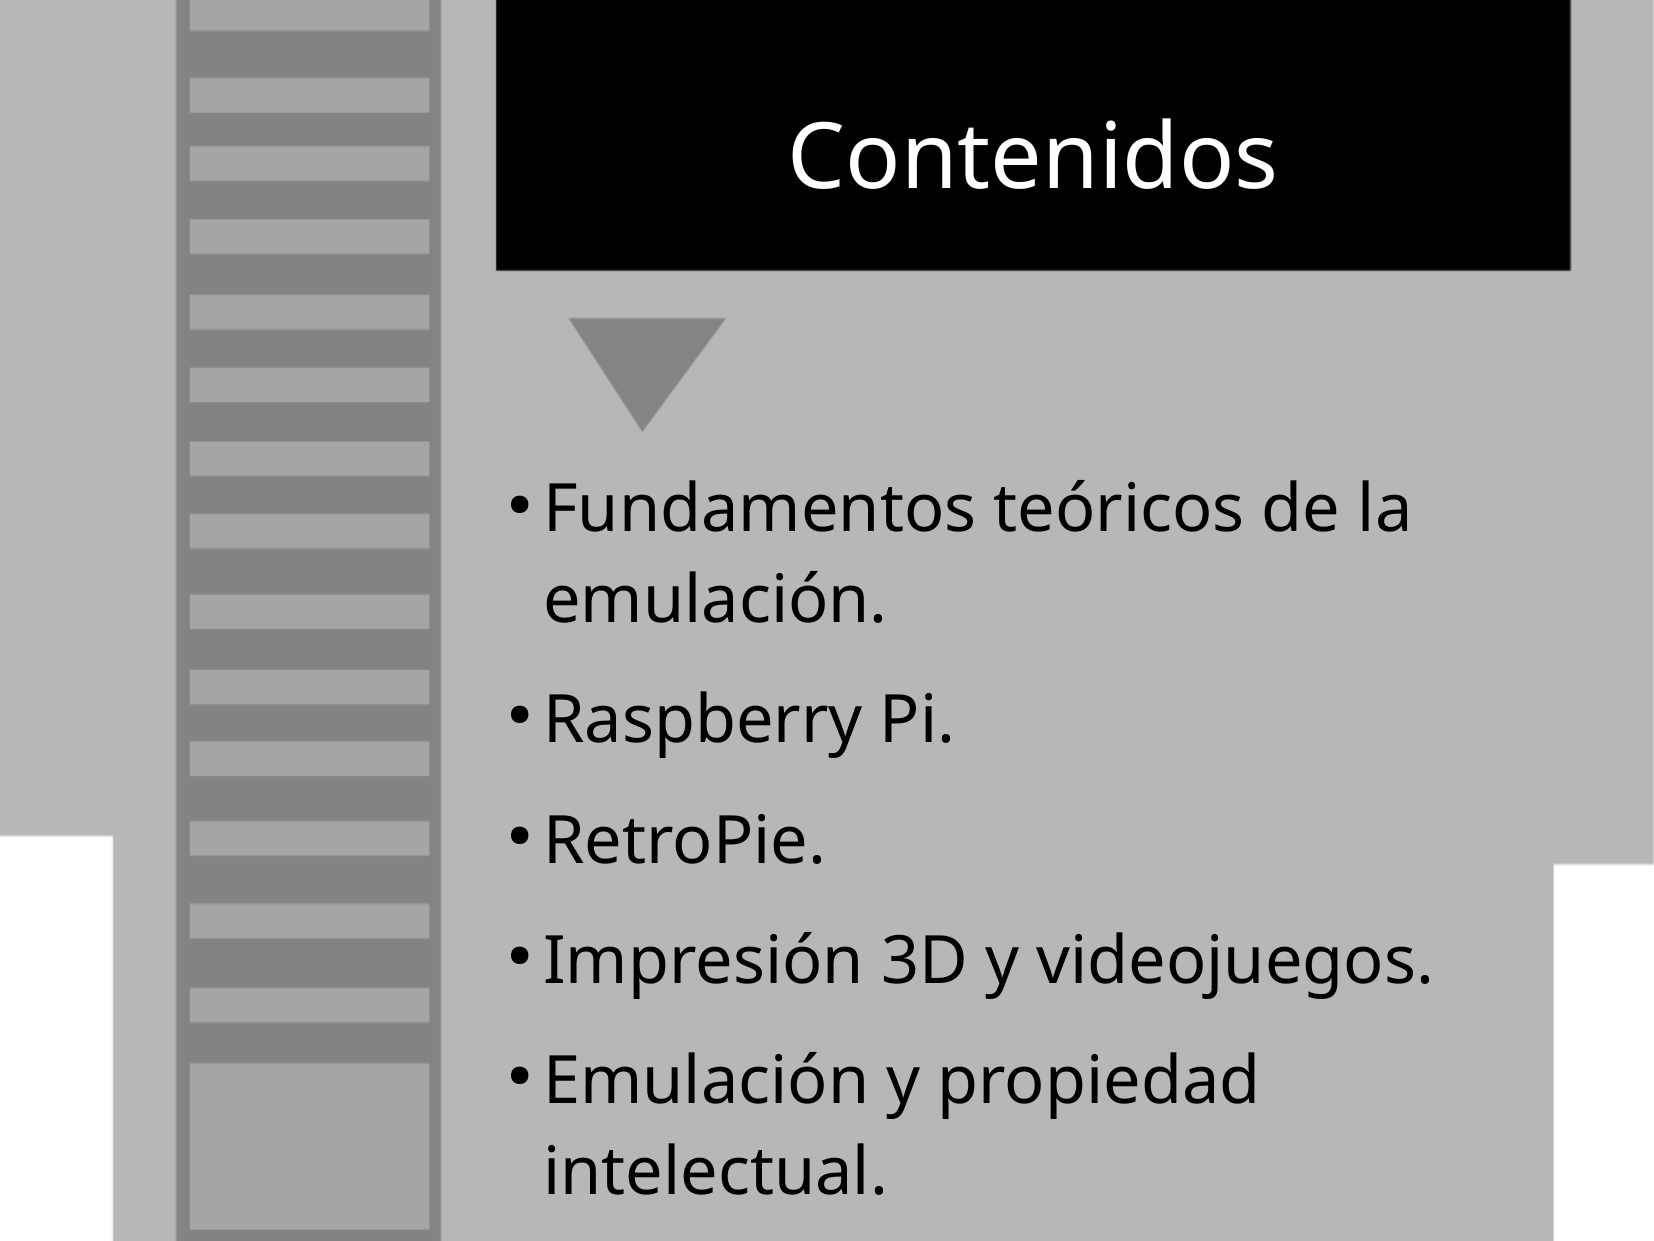

# Contenidos
Fundamentos teóricos de la emulación.
Raspberry Pi.
RetroPie.
Impresión 3D y videojuegos.
Emulación y propiedad intelectual.